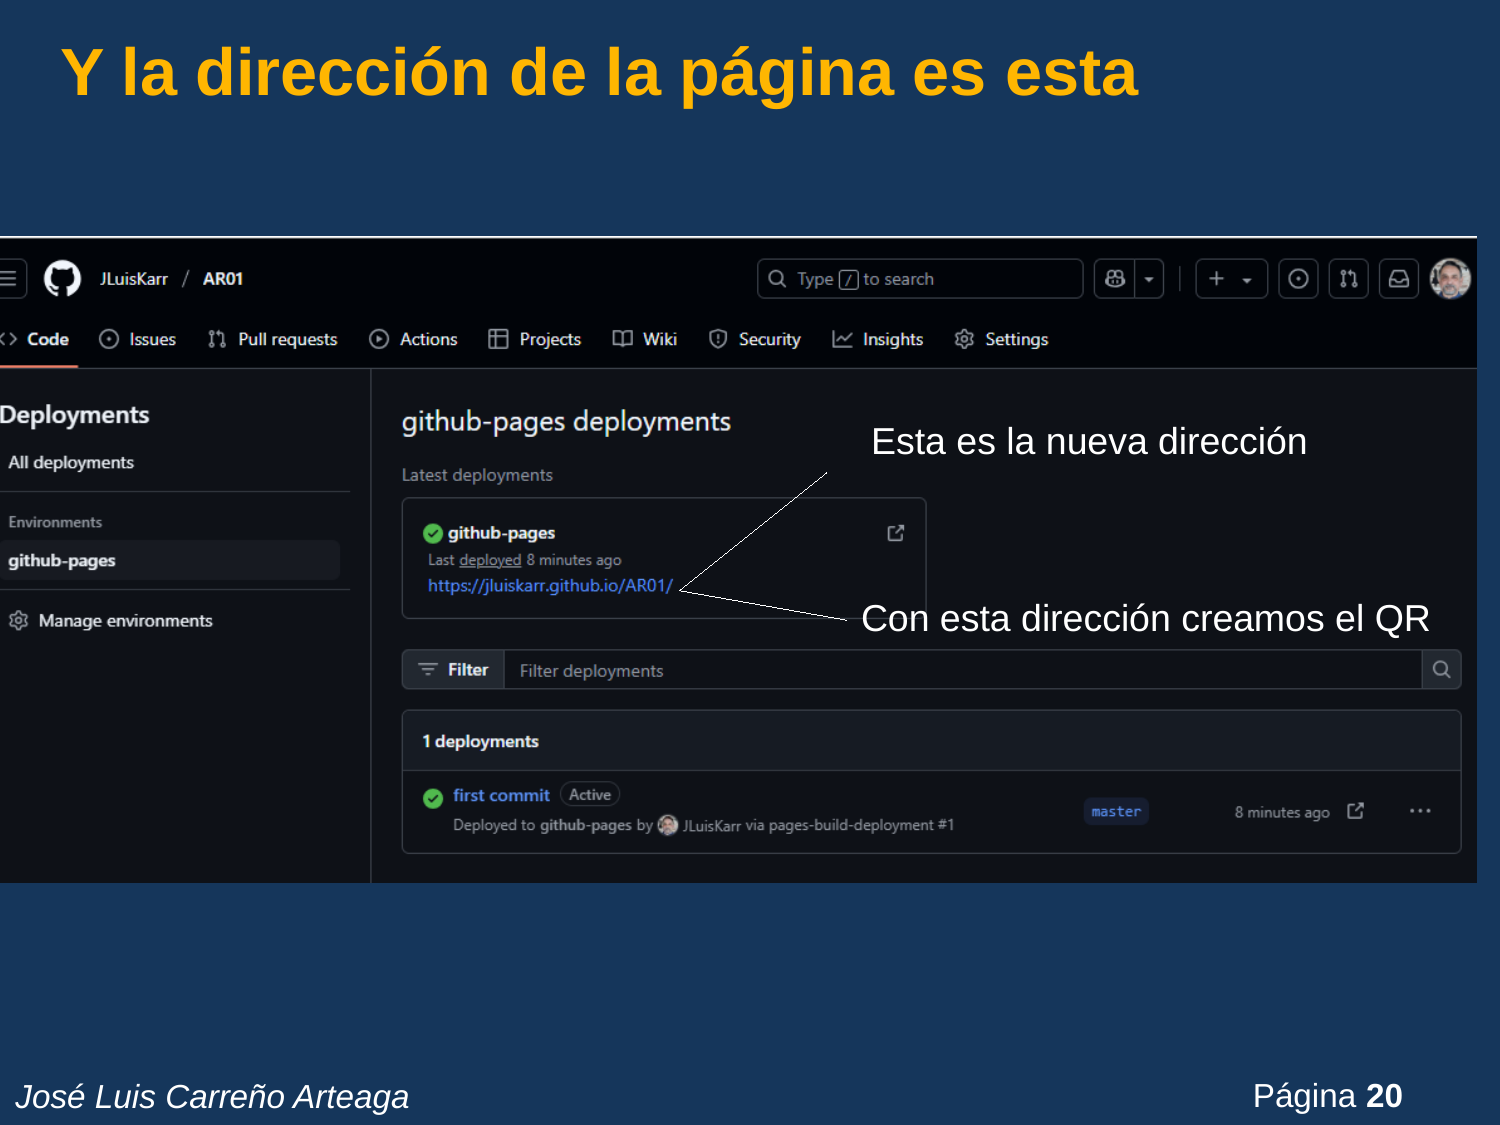

# Y la dirección de la página es esta
Esta es la nueva dirección
Con esta dirección creamos el QR